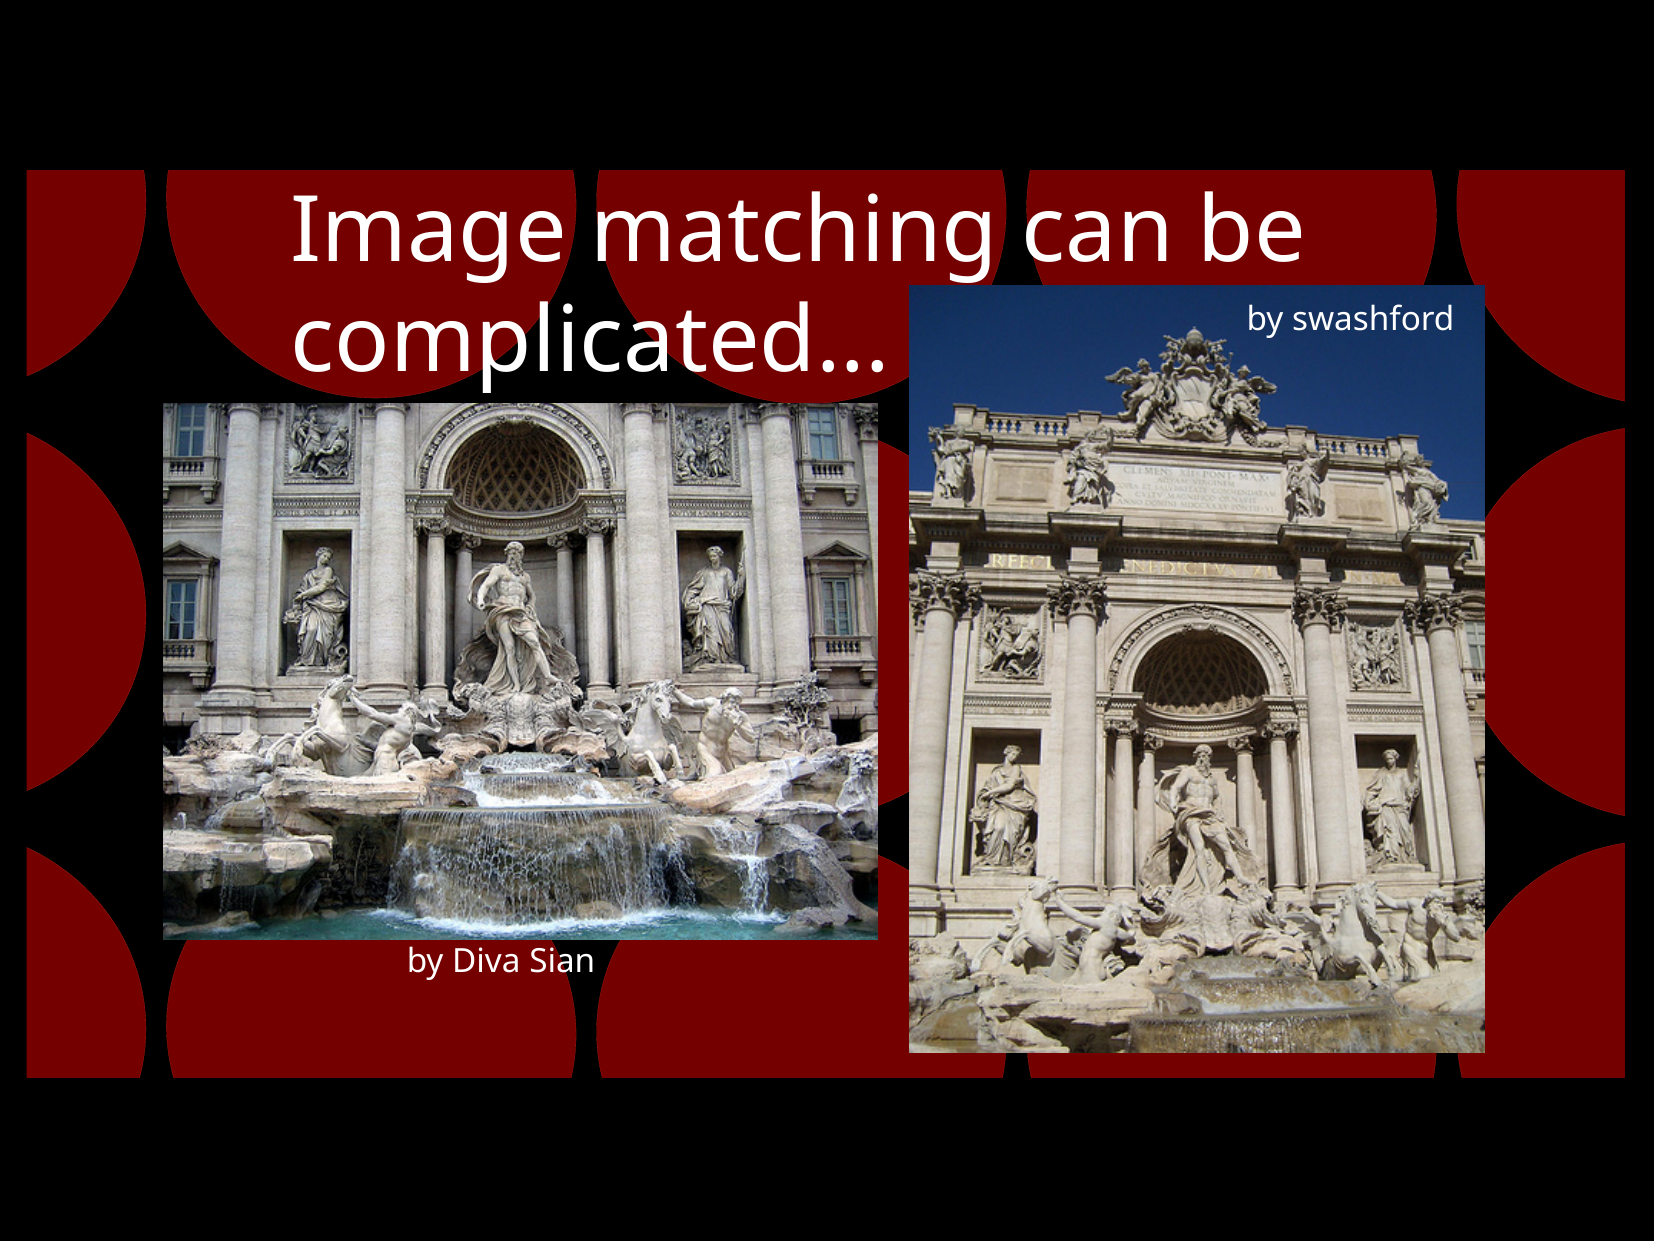

# Image matching can be complicated...
by swashford
by Diva Sian
TexPoint fonts used in EMF.
Read the TexPoint manual before you delete this box.: AAAAAA